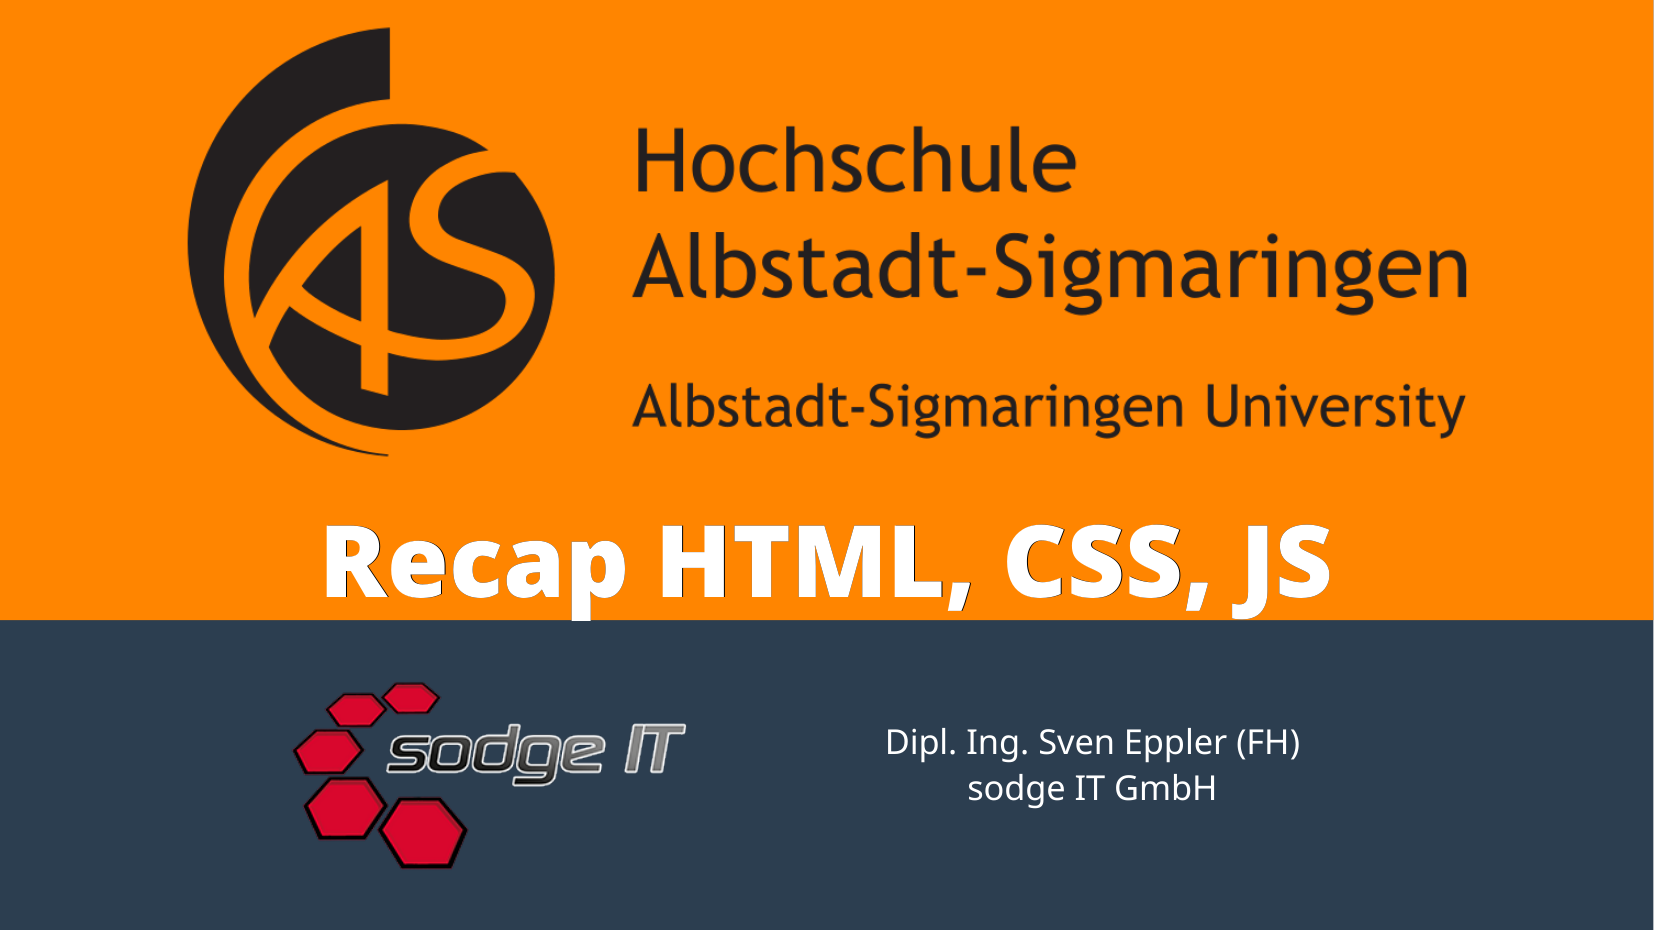

# Recap HTML, CSS, JS
Dipl. Ing. Sven Eppler (FH)
sodge IT GmbH